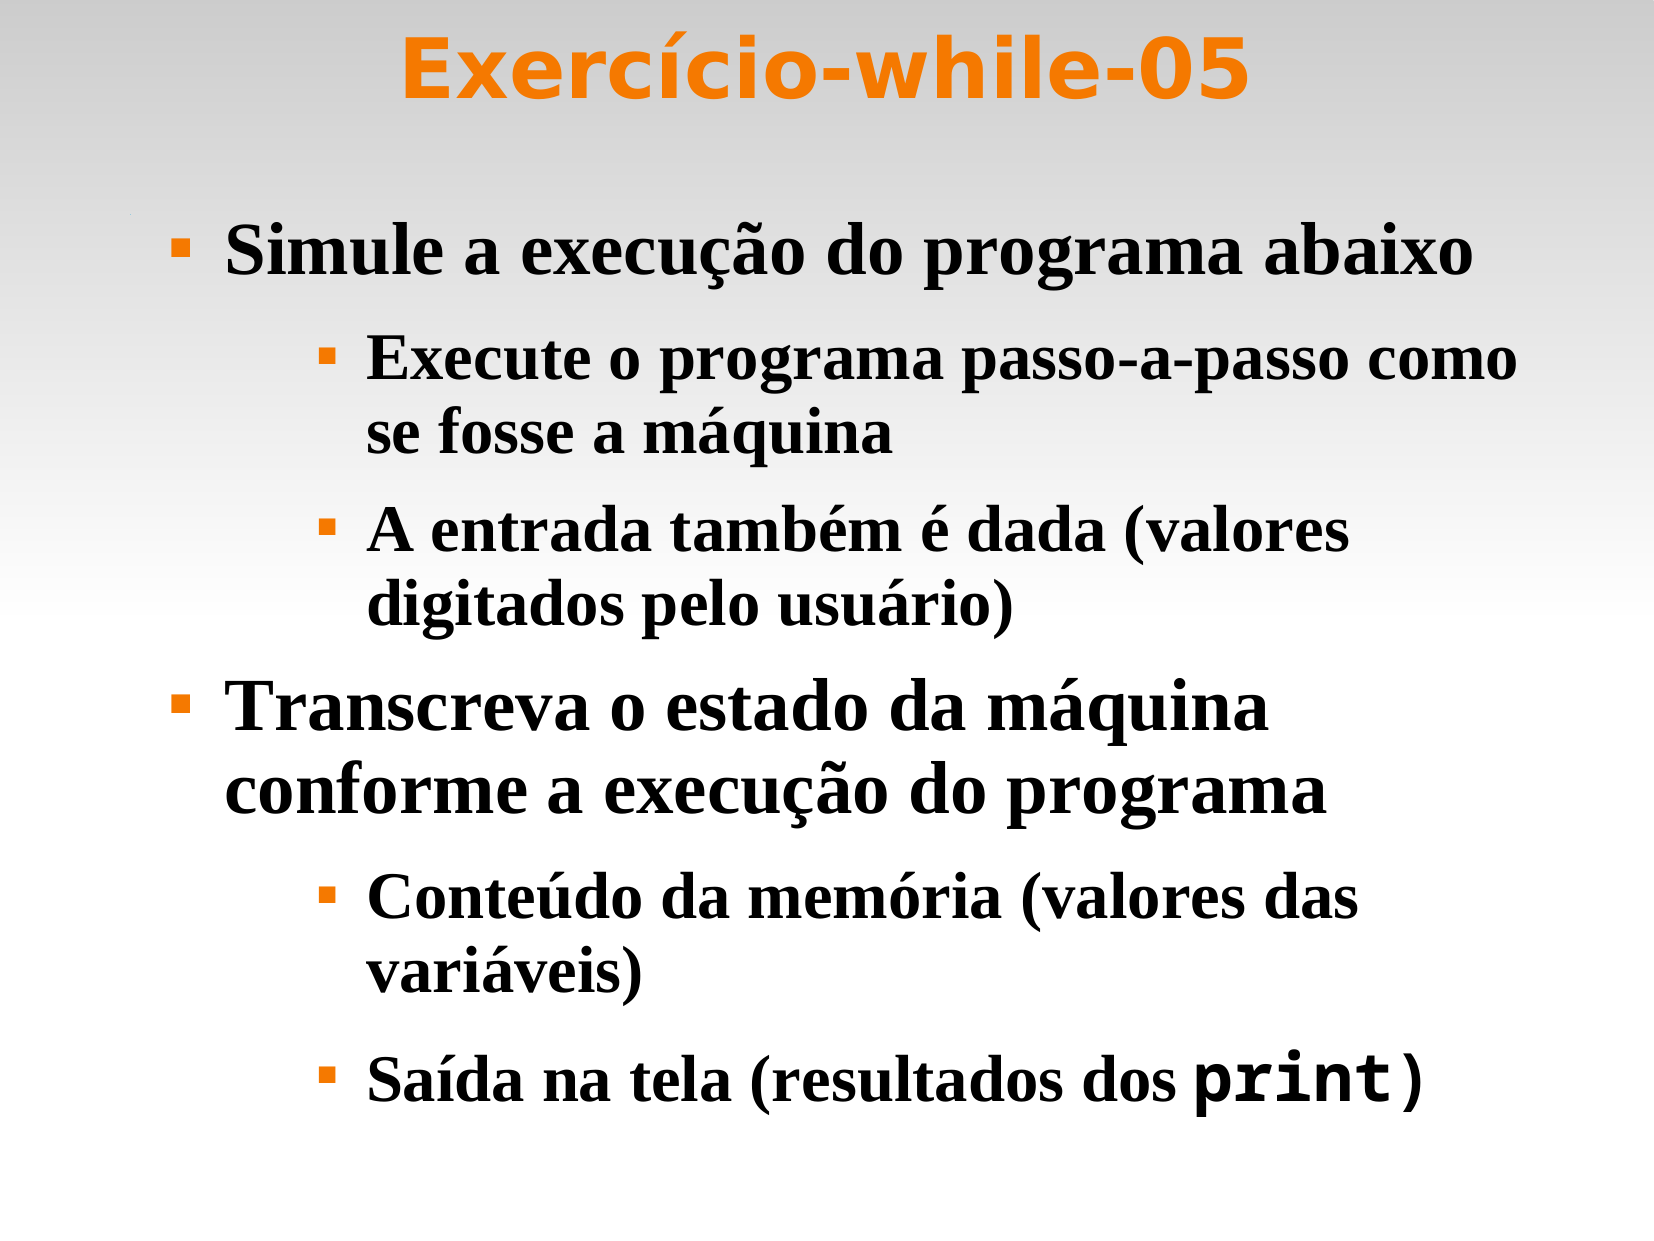

# Exercício-while-05
Simule a execução do programa abaixo
Execute o programa passo-a-passo como se fosse a máquina
A entrada também é dada (valores digitados pelo usuário)
Transcreva o estado da máquina conforme a execução do programa
Conteúdo da memória (valores das variáveis)
Saída na tela (resultados dos print)